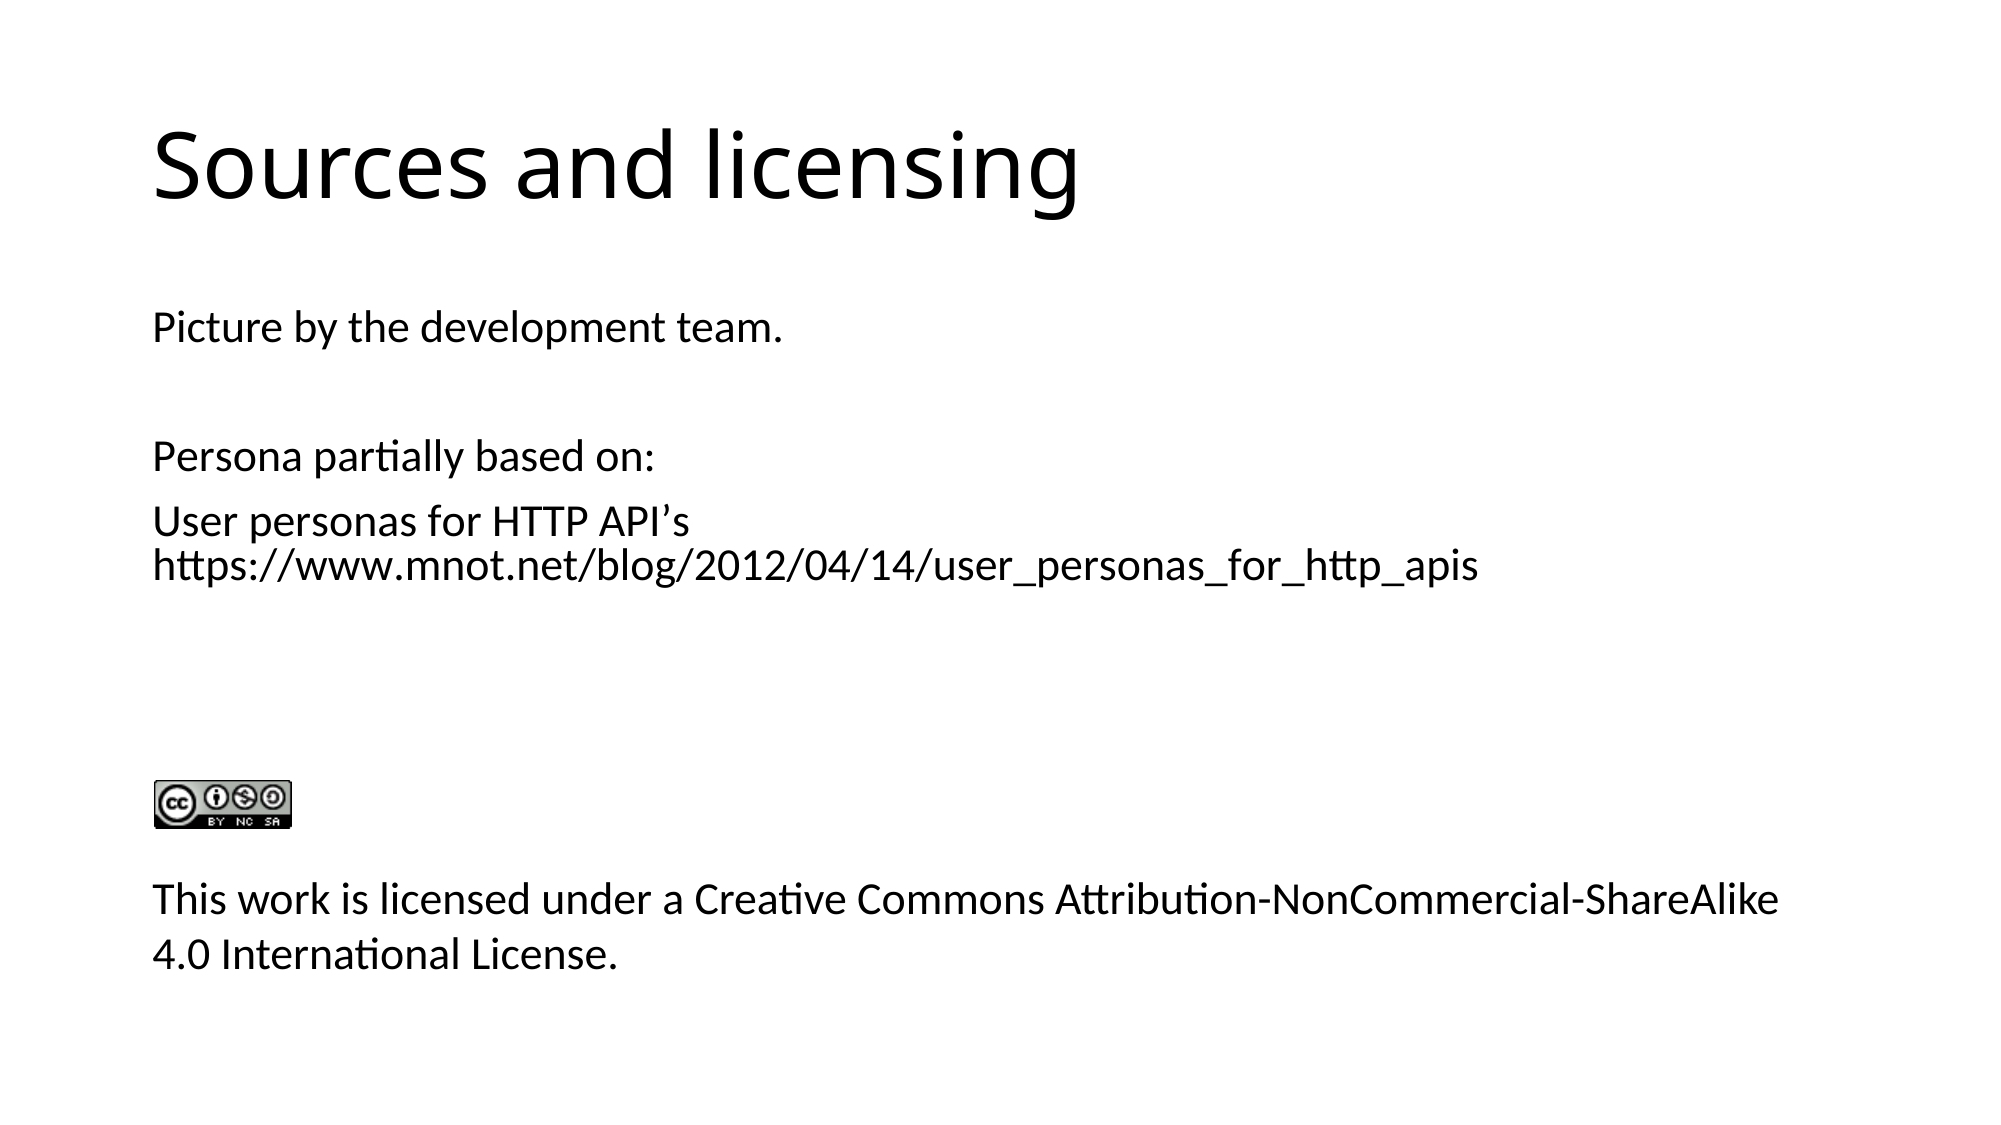

# Sources and licensing
Picture by the development team.
Persona partially based on:
User personas for HTTP API’s
https://www.mnot.net/blog/2012/04/14/user_personas_for_http_apis
This work is licensed under a Creative Commons Attribution-NonCommercial-ShareAlike 4.0 International License.